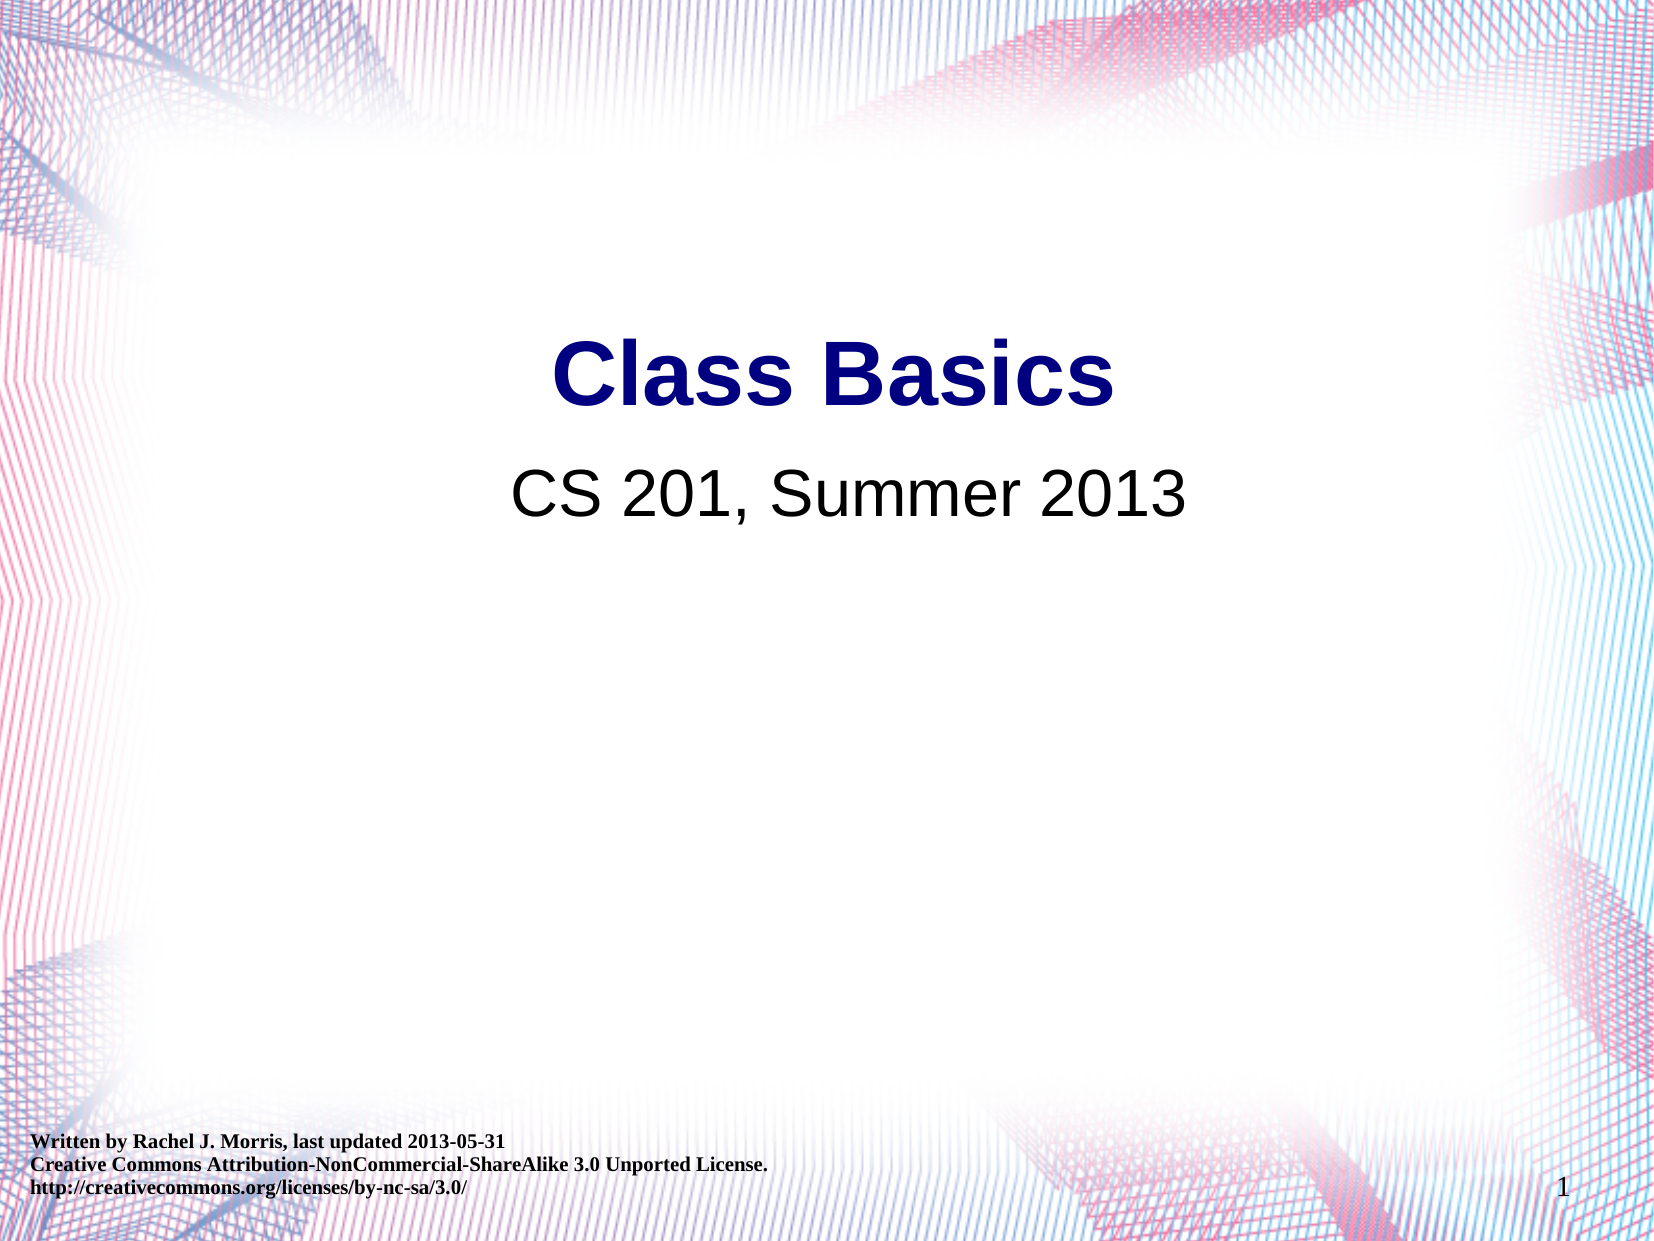

# Class Basics
CS 201, Summer 2013
1